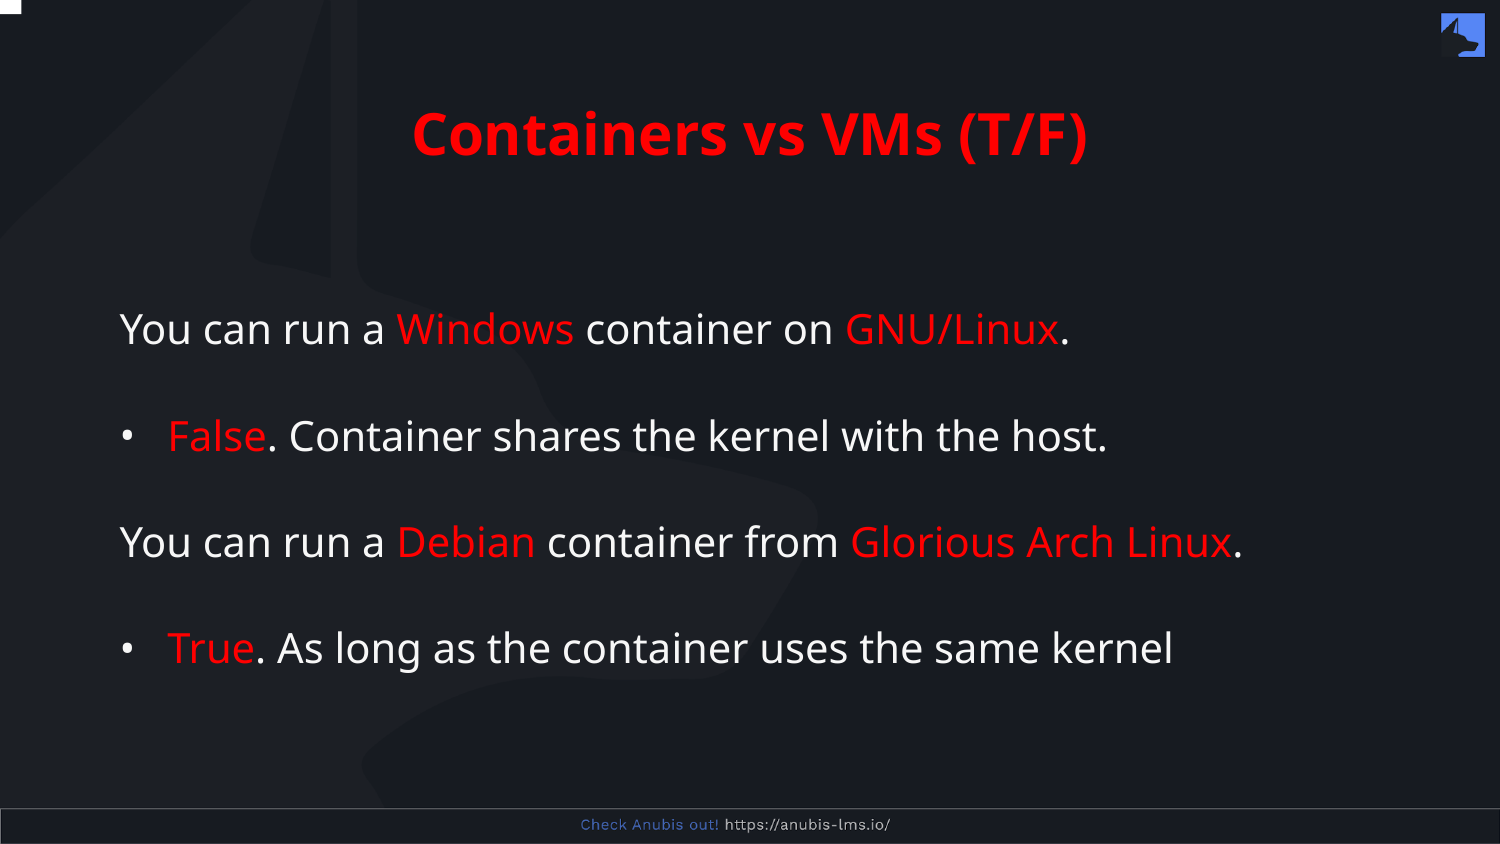

# Containers vs VMs (T/F)
You can run a Windows container on GNU/Linux.
False. Container shares the kernel with the host.
You can run a Debian container from Glorious Arch Linux.
True. As long as the container uses the same kernel